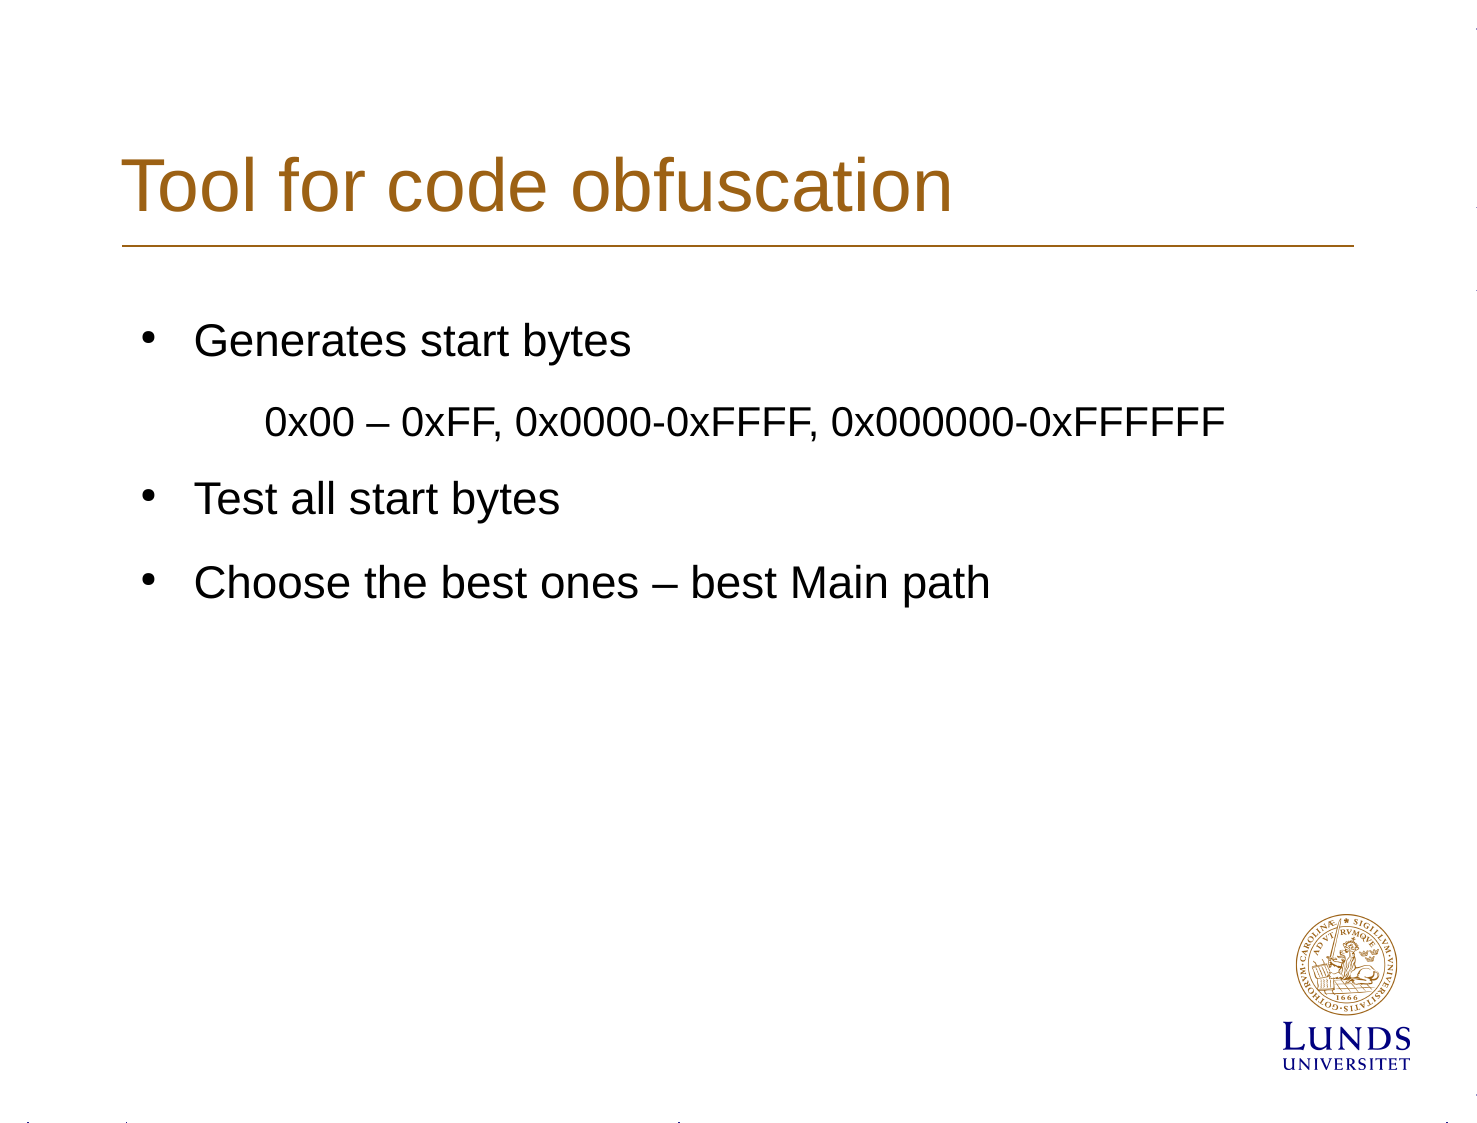

# Tool for code obfuscation
Generates start bytes
0x00 – 0xFF, 0x0000-0xFFFF, 0x000000-0xFFFFFF
Test all start bytes
Choose the best ones – best Main path